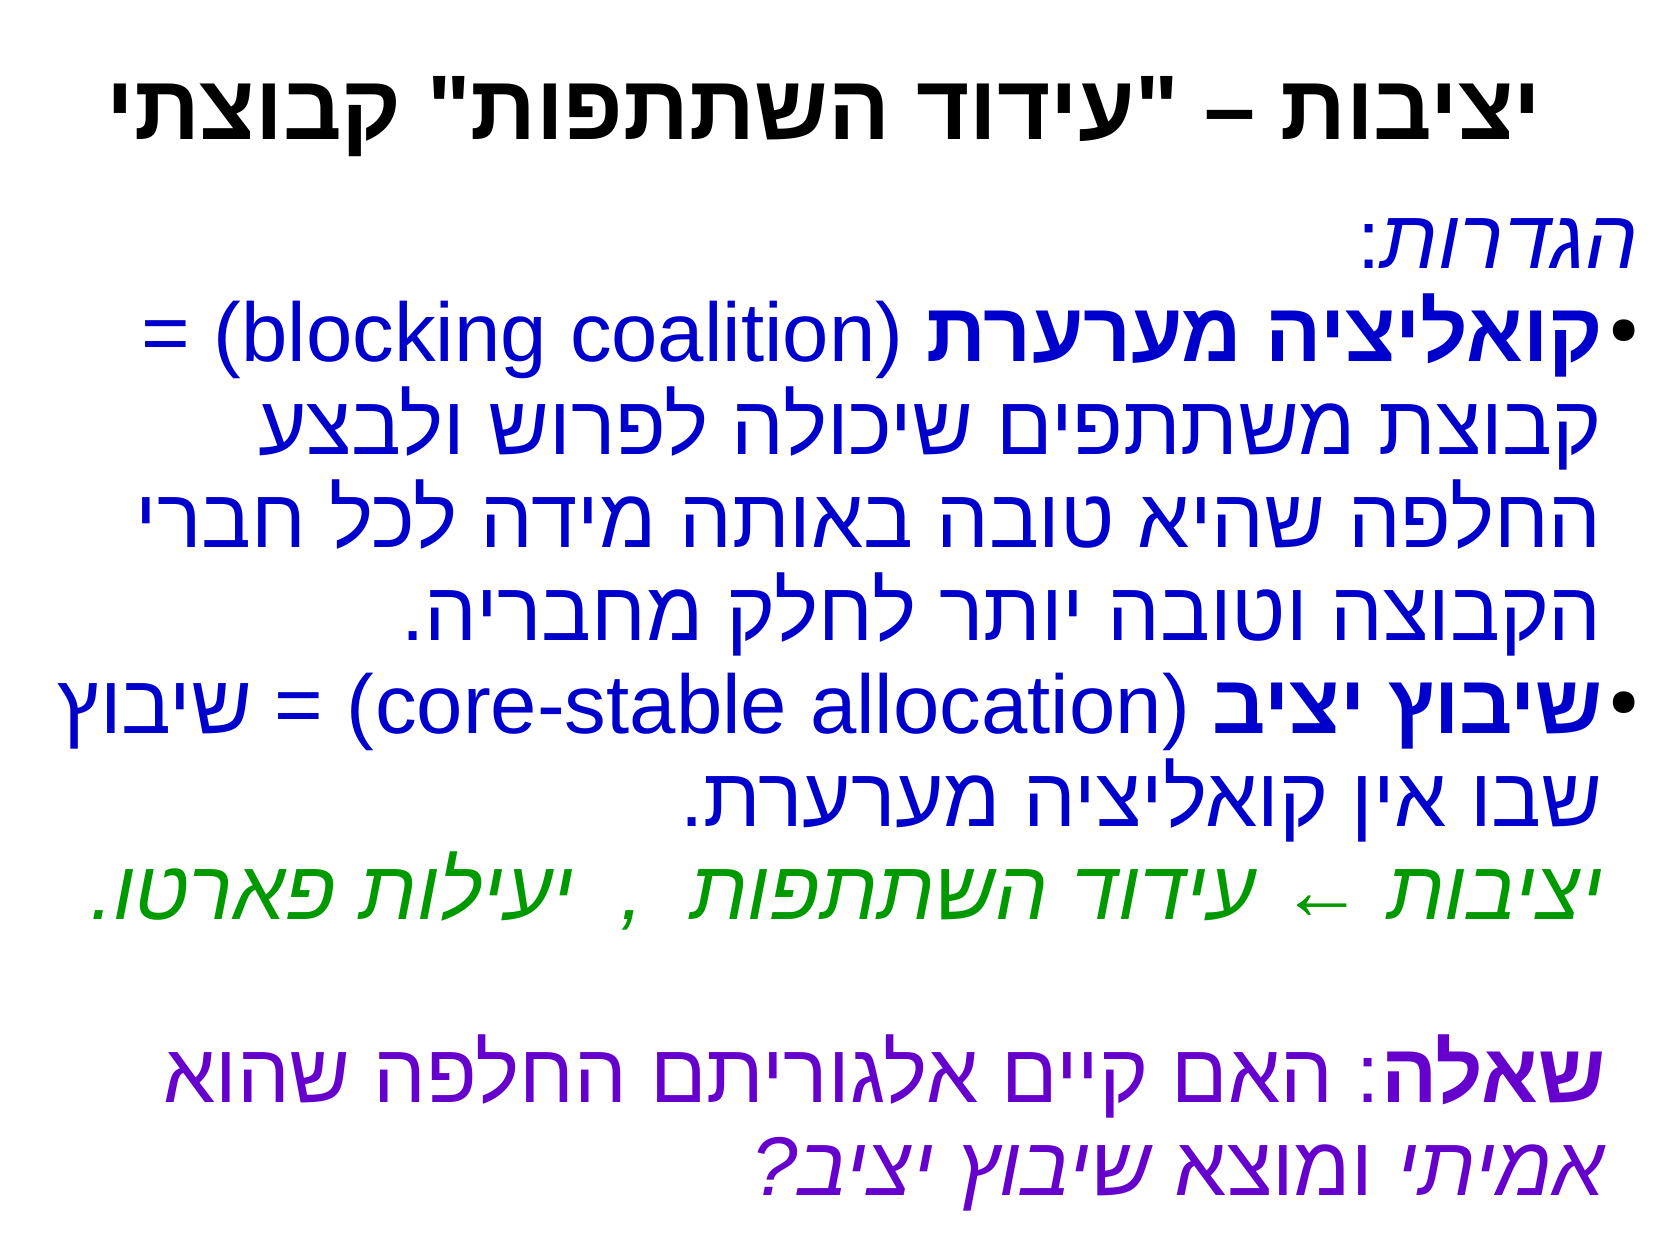

# יציבות – "עידוד השתתפות" קבוצתי
הגדרות:
קואליציה מערערת (blocking coalition) = קבוצת משתתפים שיכולה לפרוש ולבצע החלפה שהיא טובה באותה מידה לכל חברי הקבוצה וטובה יותר לחלק מחבריה.
שיבוץ יציב (core-stable allocation) = שיבוץ שבו אין קואליציה מערערת.
יציבות ← עידוד השתתפות , יעילות פארטו.
שאלה: האם קיים אלגוריתם החלפה שהוא אמיתי ומוצא שיבוץ יציב?